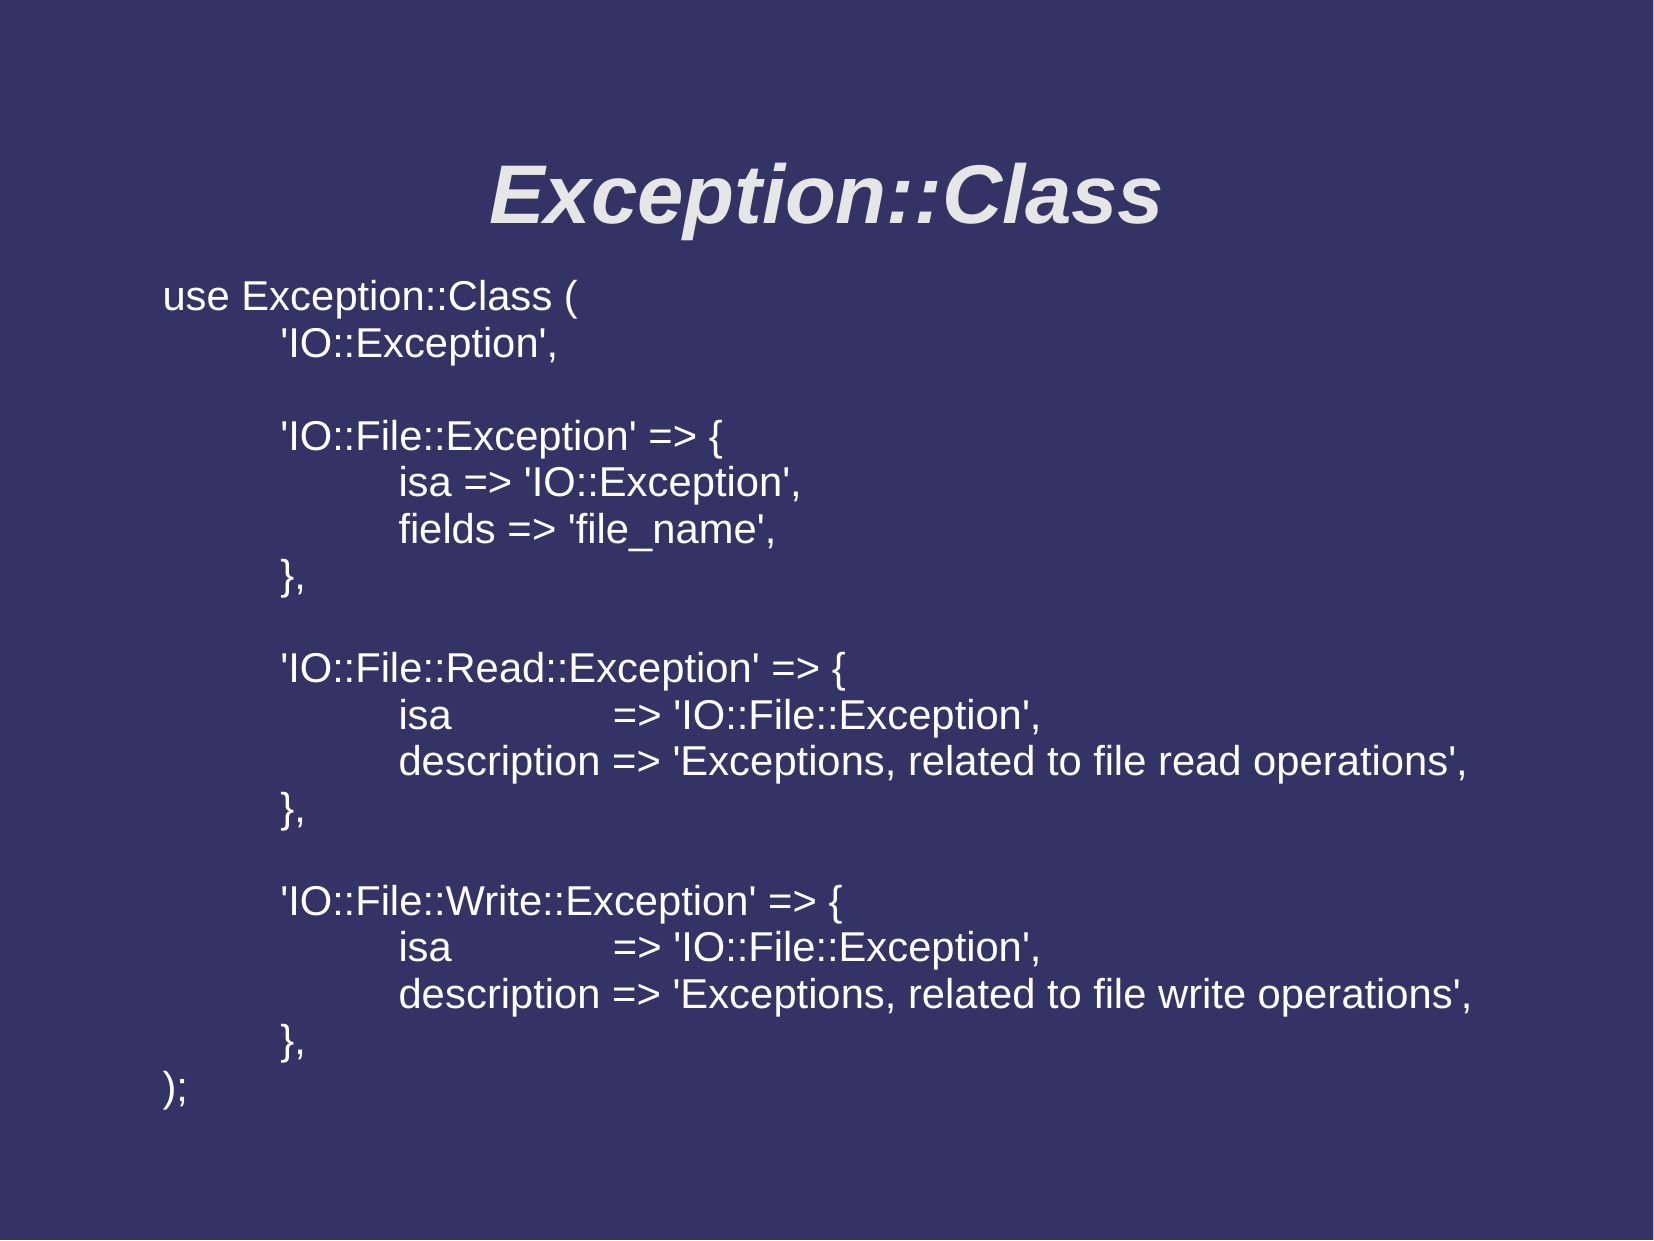

# Exception::Class
use Exception::Class (
	'IO::Exception',
	'IO::File::Exception' => {
		isa => 'IO::Exception',
		fields => 'file_name',
	},
	'IO::File::Read::Exception' => {
		isa => 'IO::File::Exception',
		description => 'Exceptions, related to file read operations',
	},
	'IO::File::Write::Exception' => {
		isa => 'IO::File::Exception',
		description => 'Exceptions, related to file write operations',
	},
);